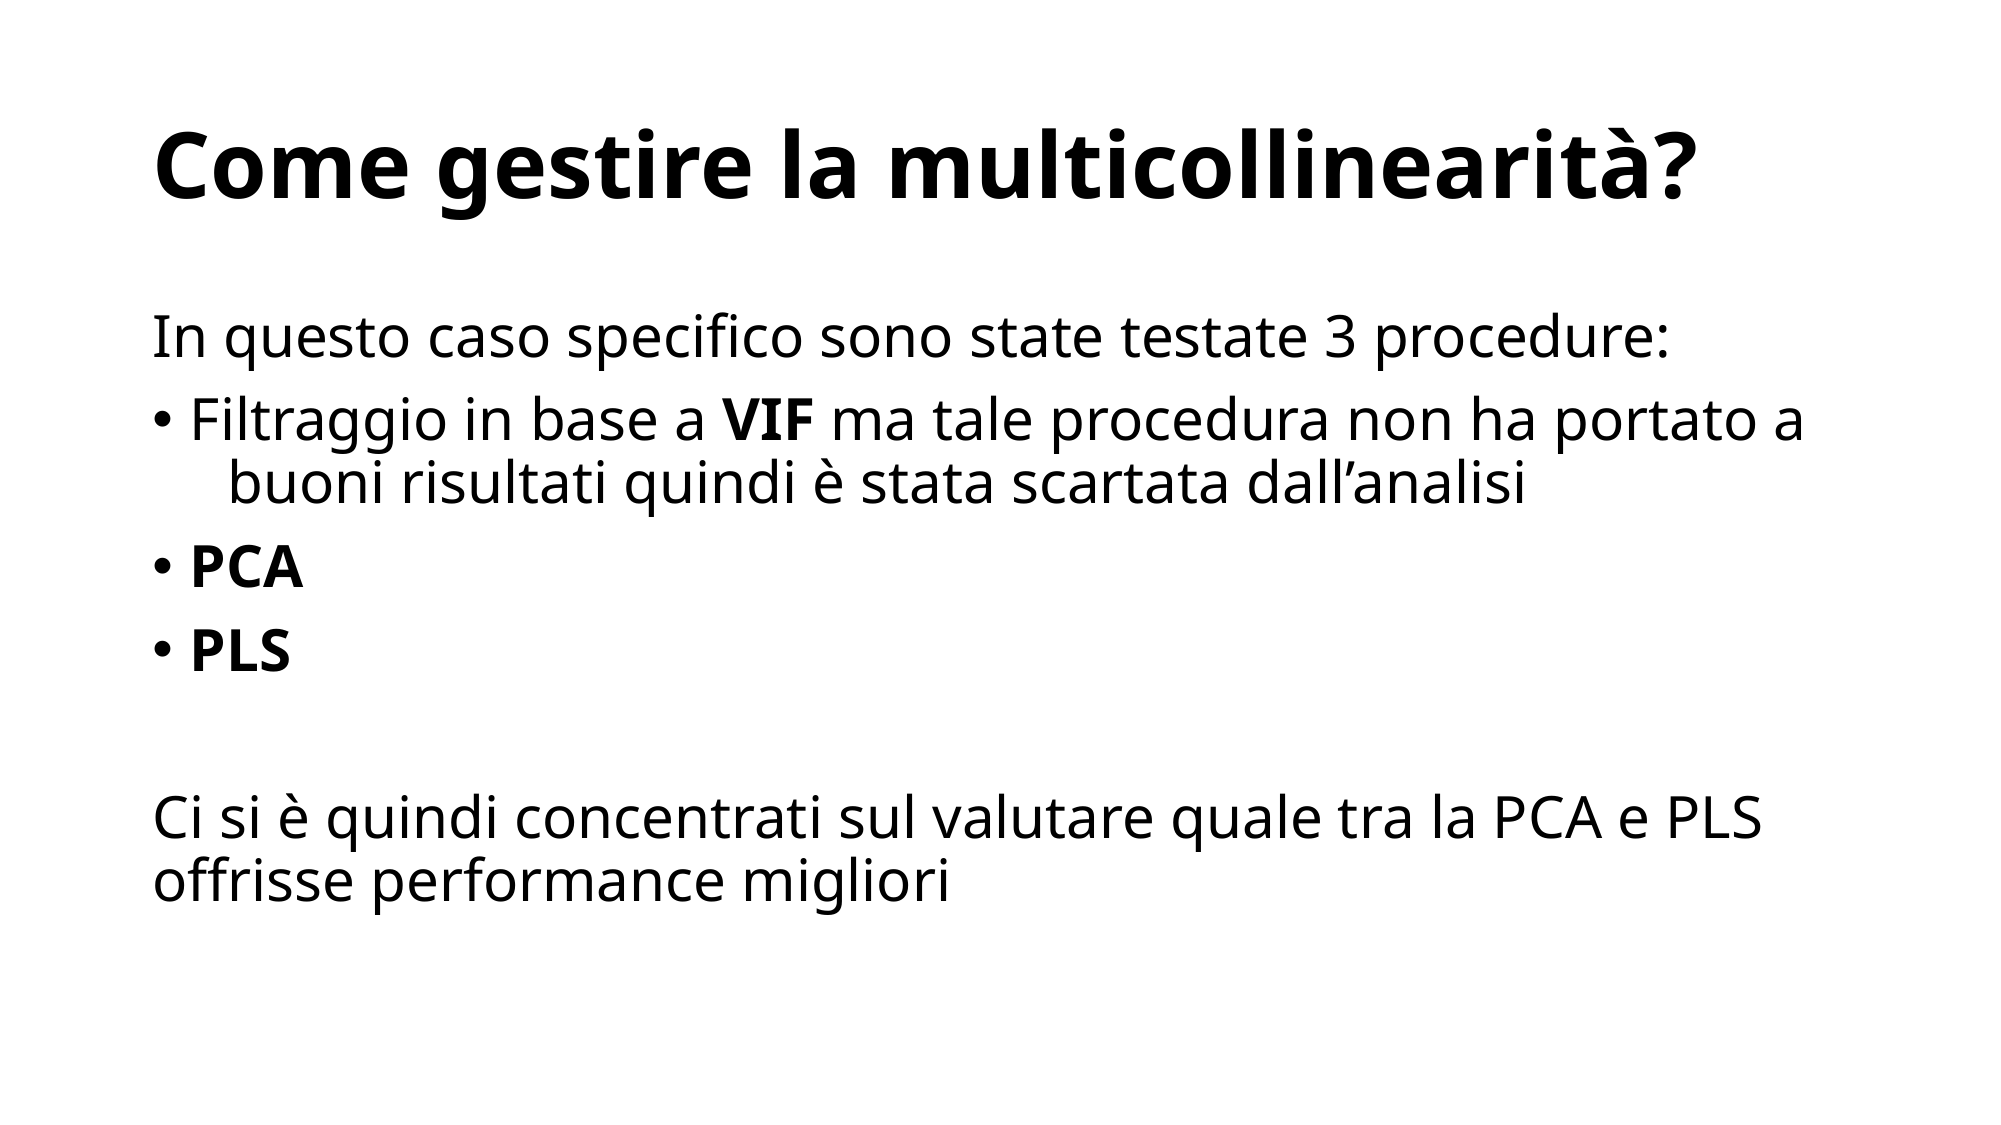

# Come gestire la multicollinearità?
In questo caso specifico sono state testate 3 procedure:
Filtraggio in base a VIF ma tale procedura non ha portato a buoni risultati quindi è stata scartata dall’analisi
PCA
PLS
Ci si è quindi concentrati sul valutare quale tra la PCA e PLS offrisse performance migliori